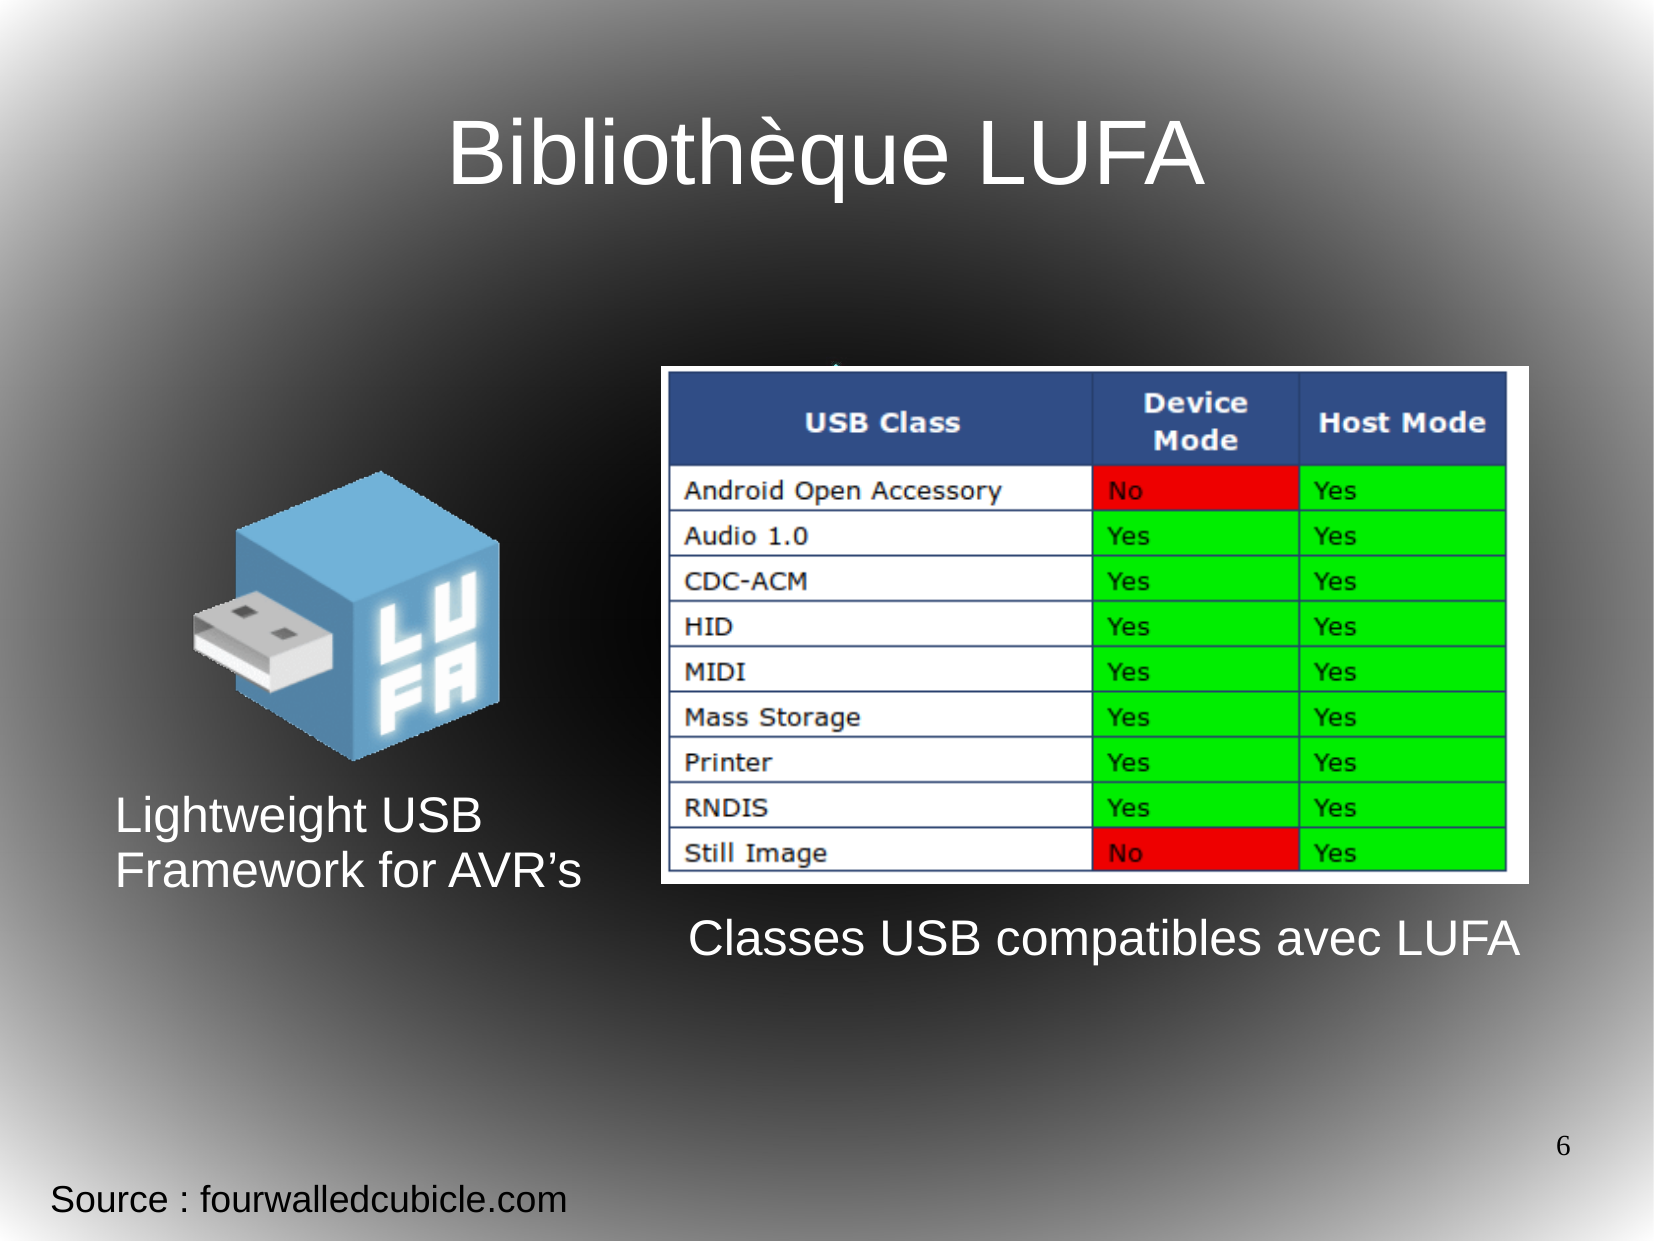

# Bibliothèque LUFA
Lightweight USB Framework for AVR’s
Classes USB compatibles avec LUFA
6
Source : fourwalledcubicle.com